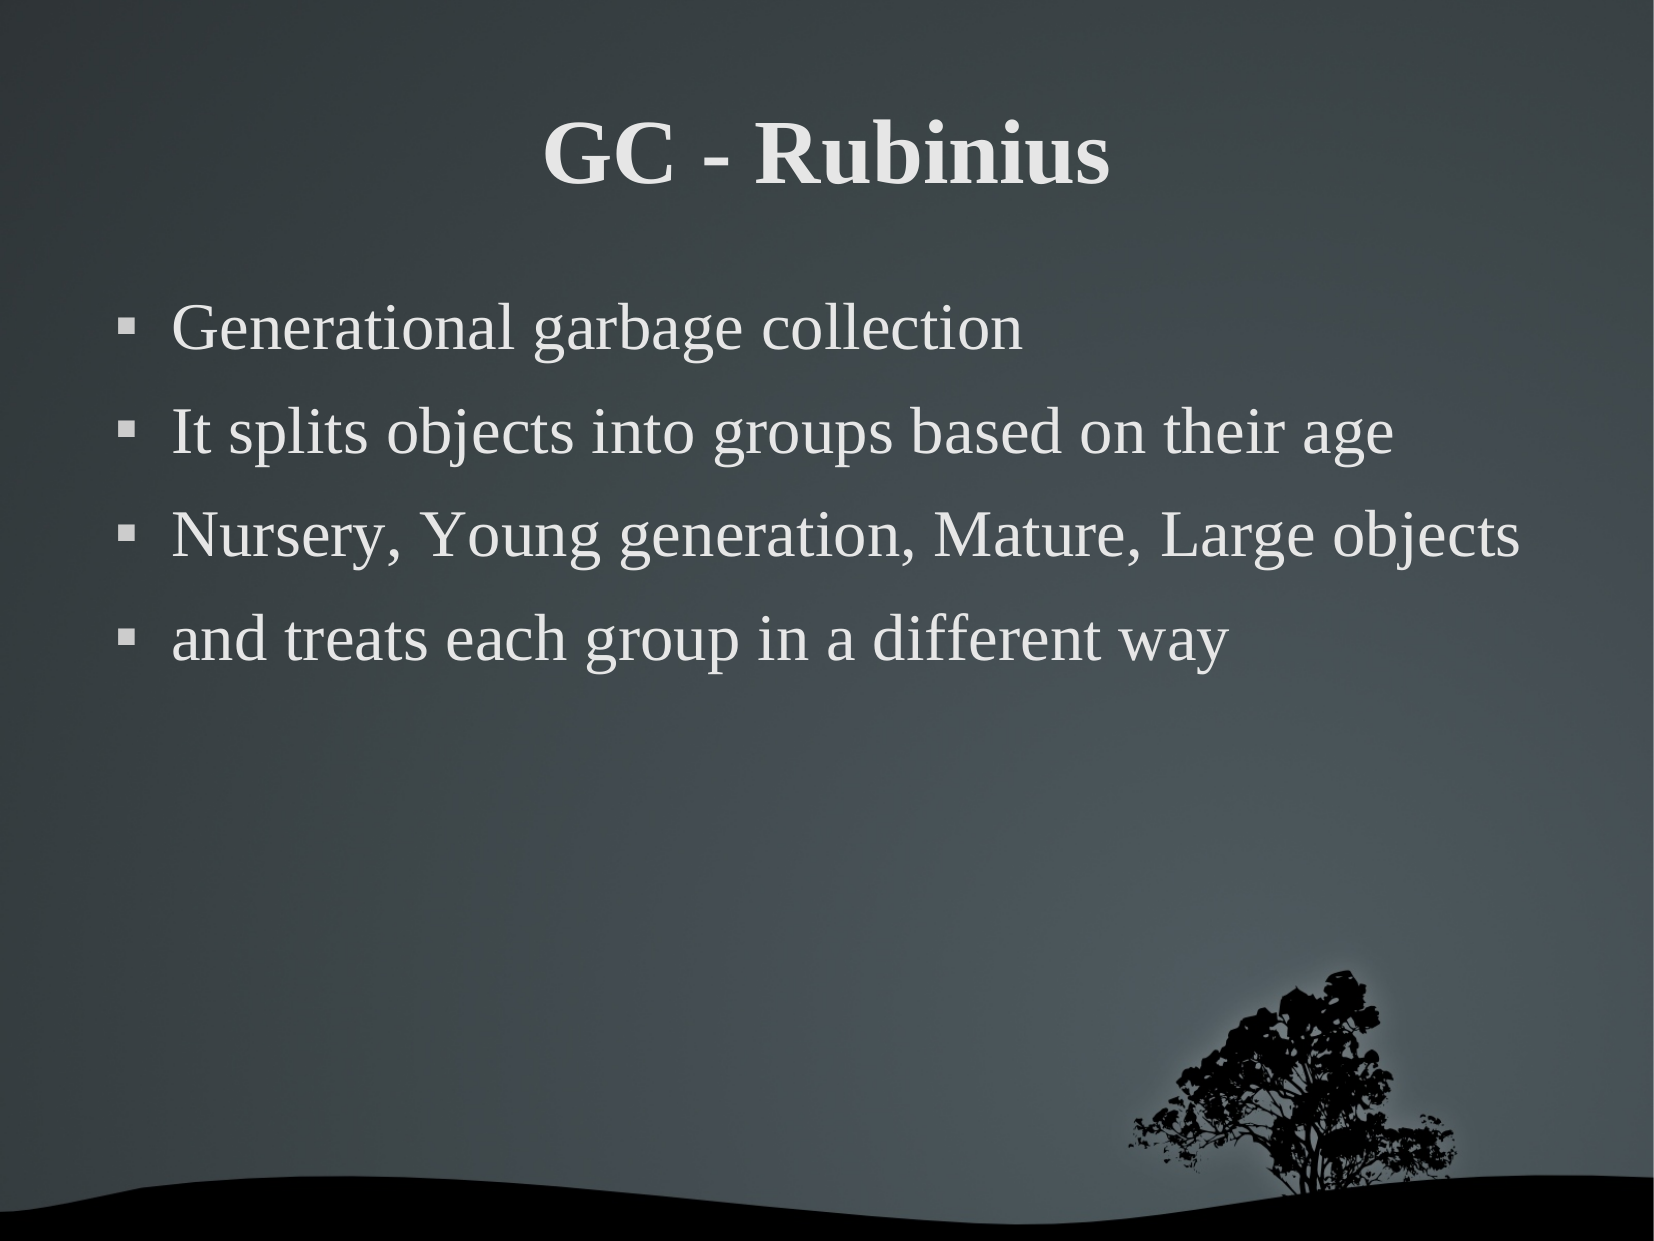

# GC - Rubinius
Generational garbage collection
It splits objects into groups based on their age
Nursery, Young generation, Mature, Large objects
and treats each group in a different way